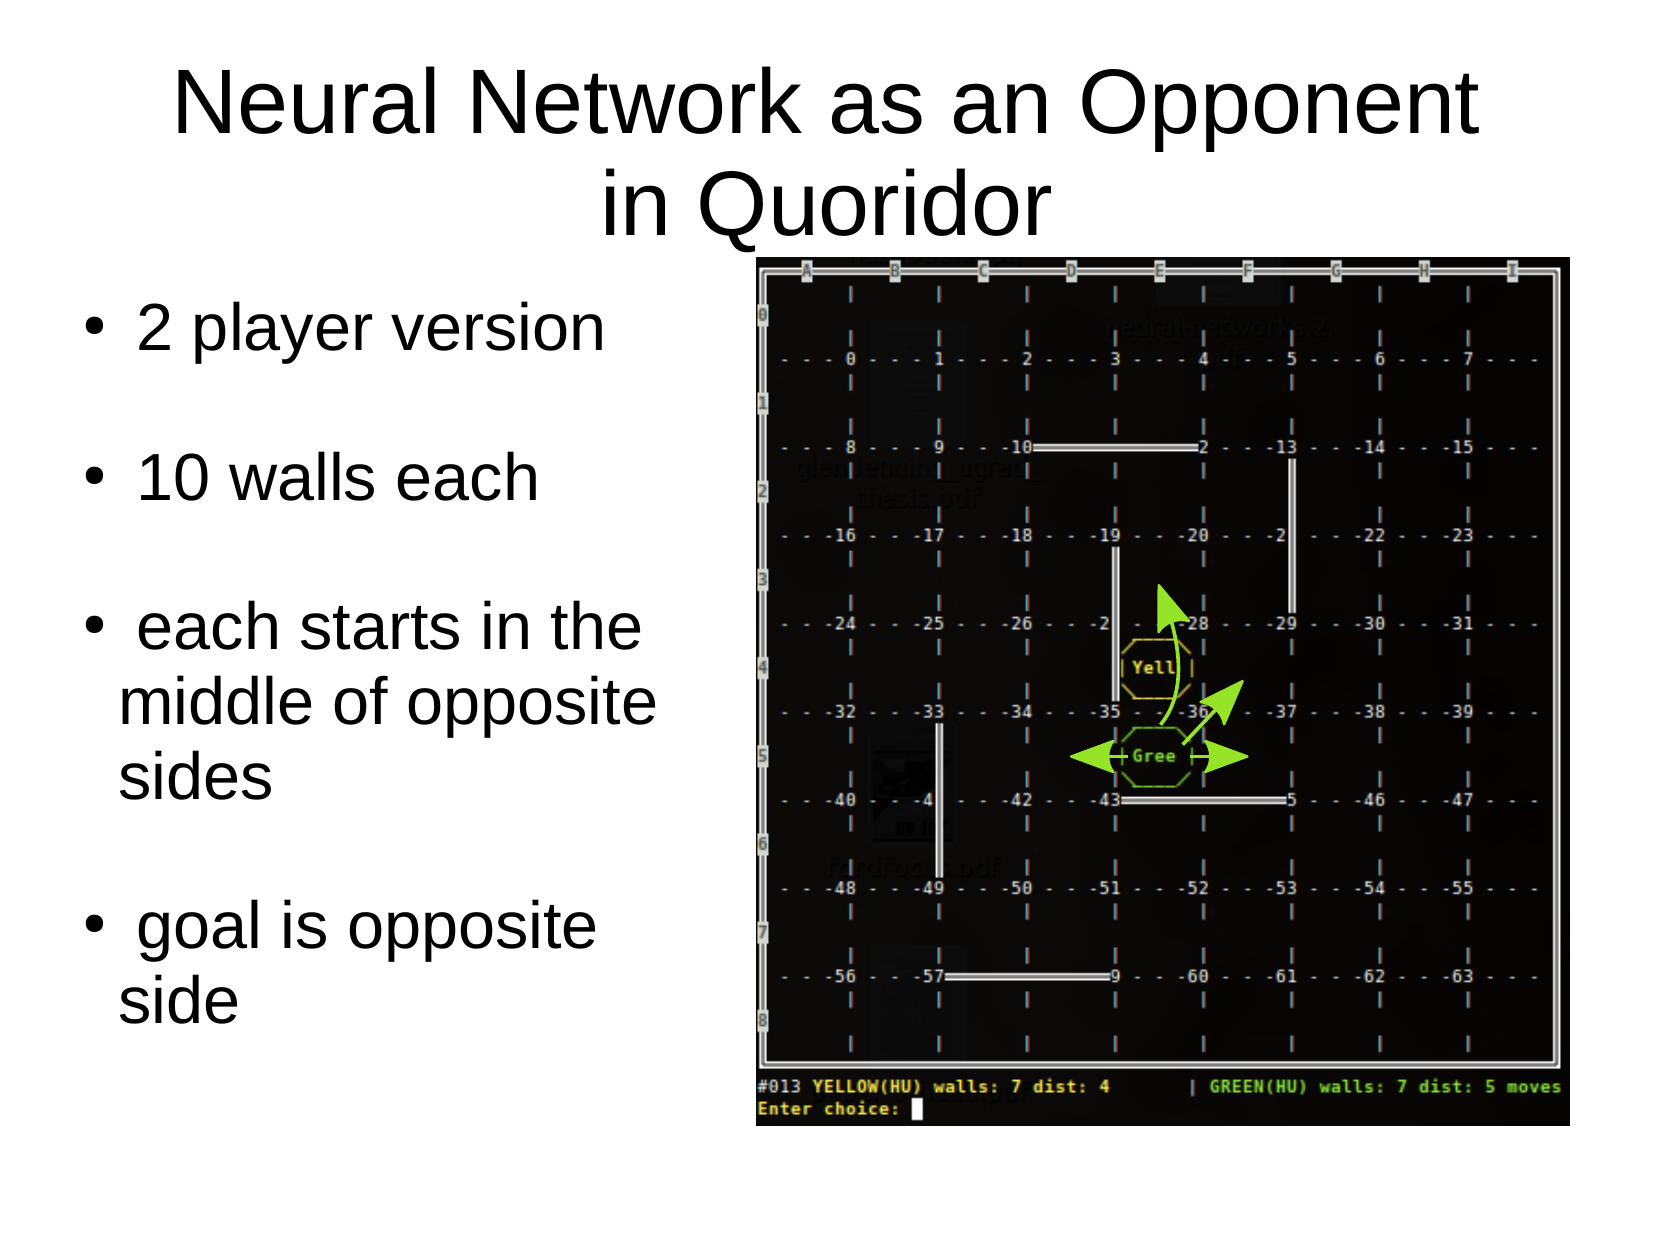

# Neural Network as an Opponent in Quoridor
 2 player version
 10 walls each
 each starts in the middle of opposite sides
 goal is opposite side